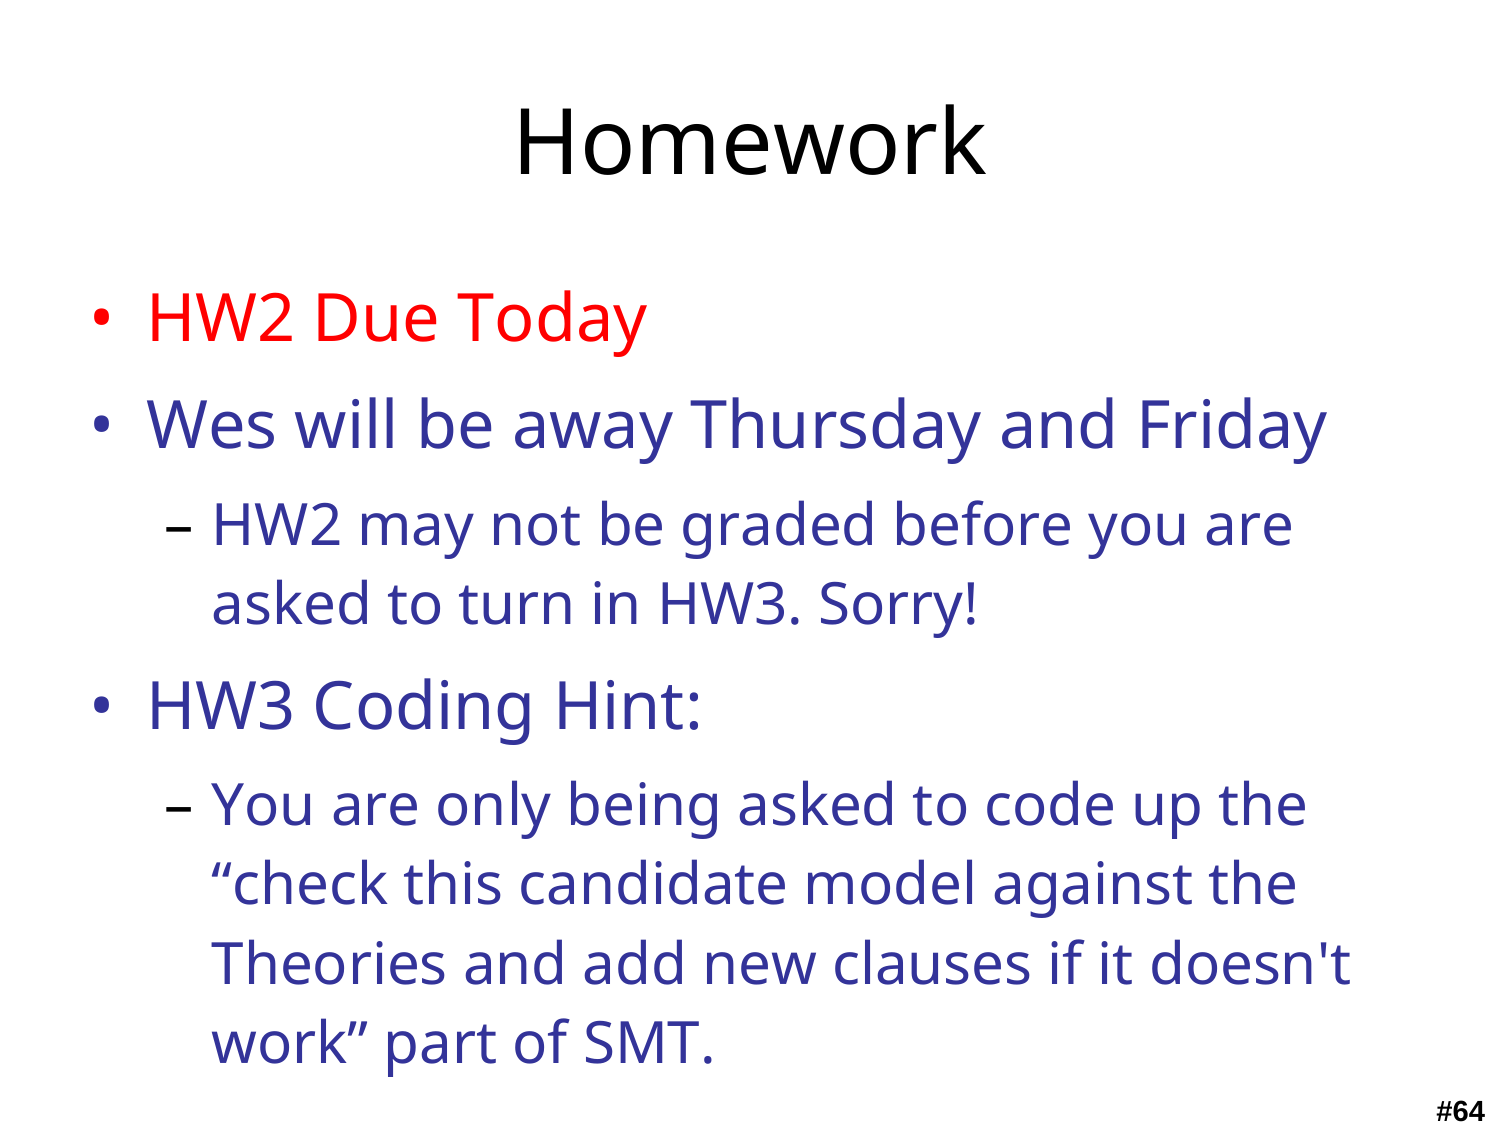

# Homework
HW2 Due Today
Wes will be away Thursday and Friday
HW2 may not be graded before you are asked to turn in HW3. Sorry!
HW3 Coding Hint:
You are only being asked to code up the “check this candidate model against the Theories and add new clauses if it doesn't work” part of SMT.
64